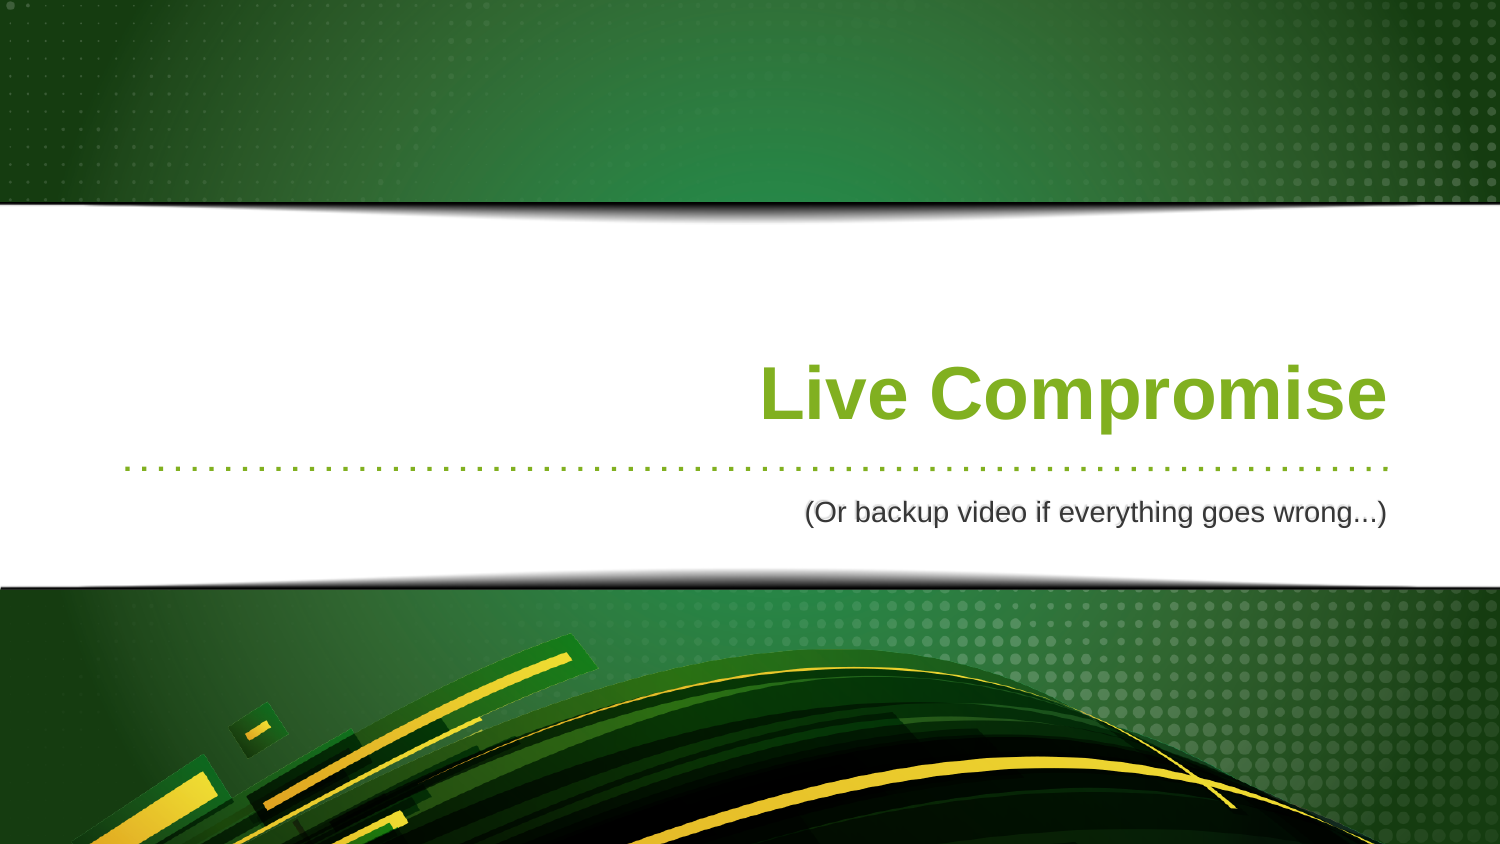

# Live Compromise
(Or backup video if everything goes wrong...)